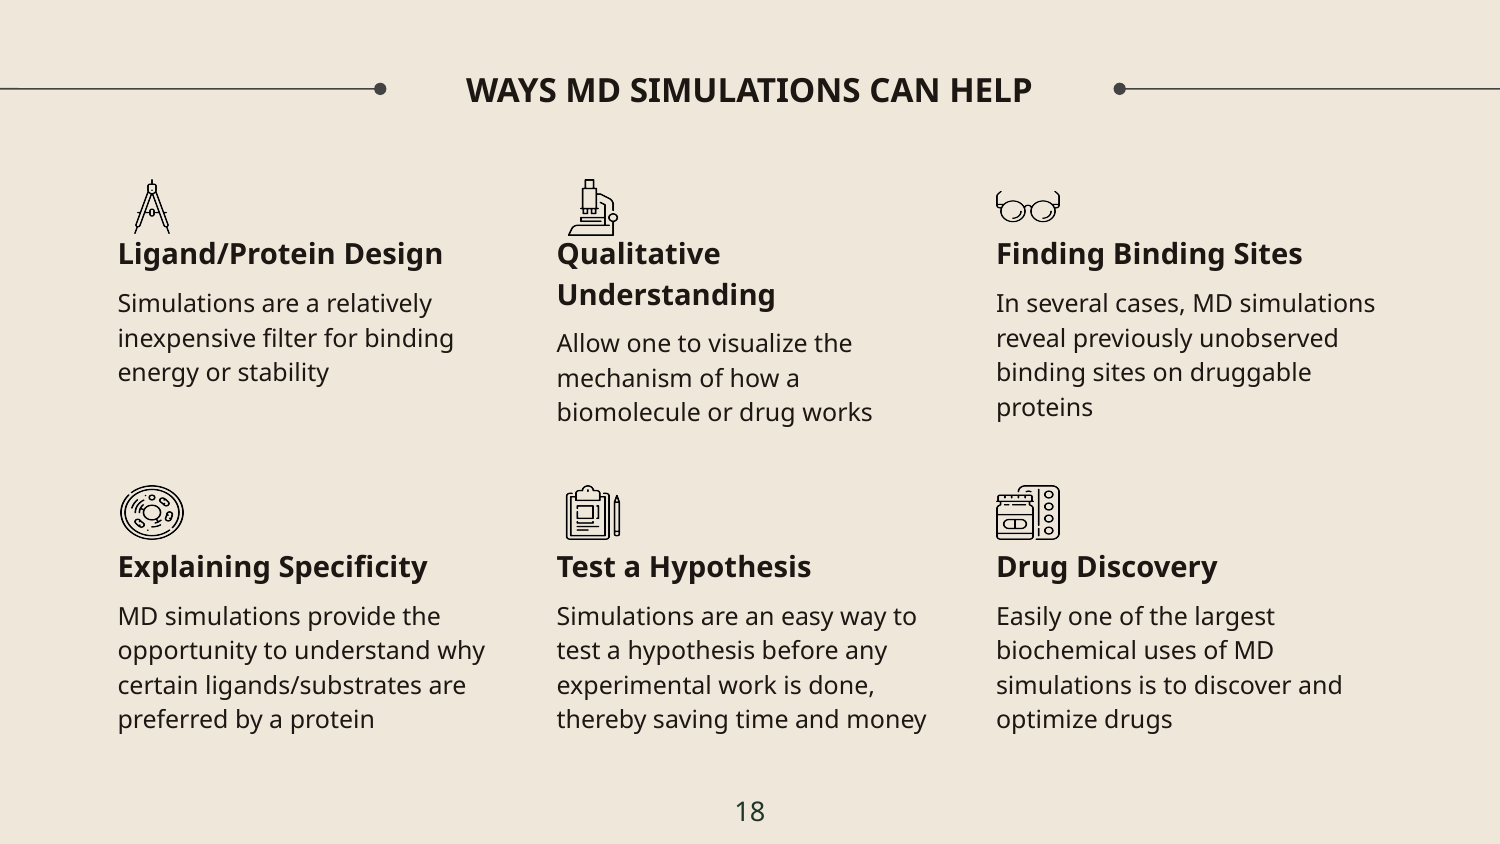

# WAYS MD SIMULATIONS CAN HELP
Ligand/Protein Design
Simulations are a relatively inexpensive filter for binding energy or stability
Qualitative Understanding
Allow one to visualize the mechanism of how a biomolecule or drug works
Finding Binding Sites
In several cases, MD simulations reveal previously unobserved binding sites on druggable proteins
Explaining Specificity
MD simulations provide the opportunity to understand why certain ligands/substrates are preferred by a protein
Test a Hypothesis
Simulations are an easy way to test a hypothesis before any experimental work is done, thereby saving time and money
Drug Discovery
Easily one of the largest biochemical uses of MD simulations is to discover and optimize drugs